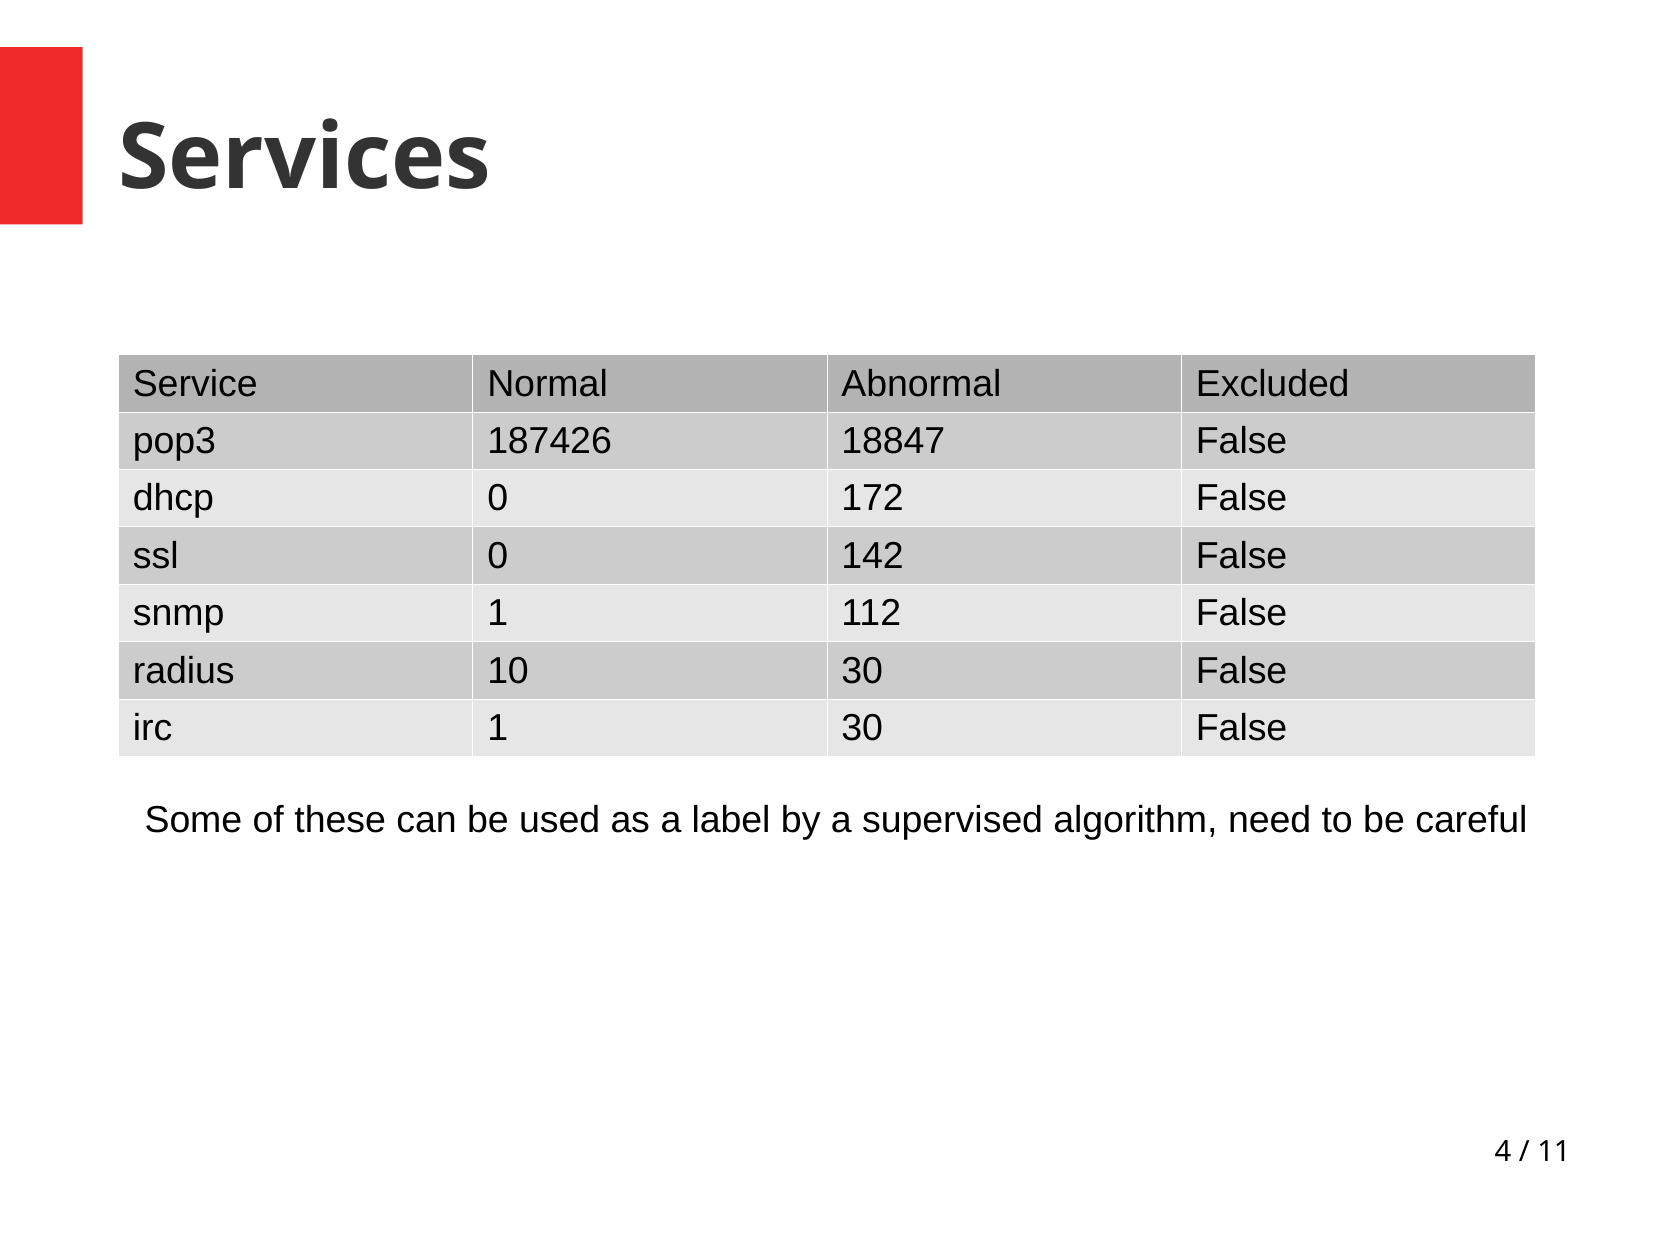

# Services
| Service | Normal | Abnormal | Excluded |
| --- | --- | --- | --- |
| pop3 | 187426 | 18847 | False |
| dhcp | 0 | 172 | False |
| ssl | 0 | 142 | False |
| snmp | 1 | 112 | False |
| radius | 10 | 30 | False |
| irc | 1 | 30 | False |
Some of these can be used as a label by a supervised algorithm, need to be careful
4